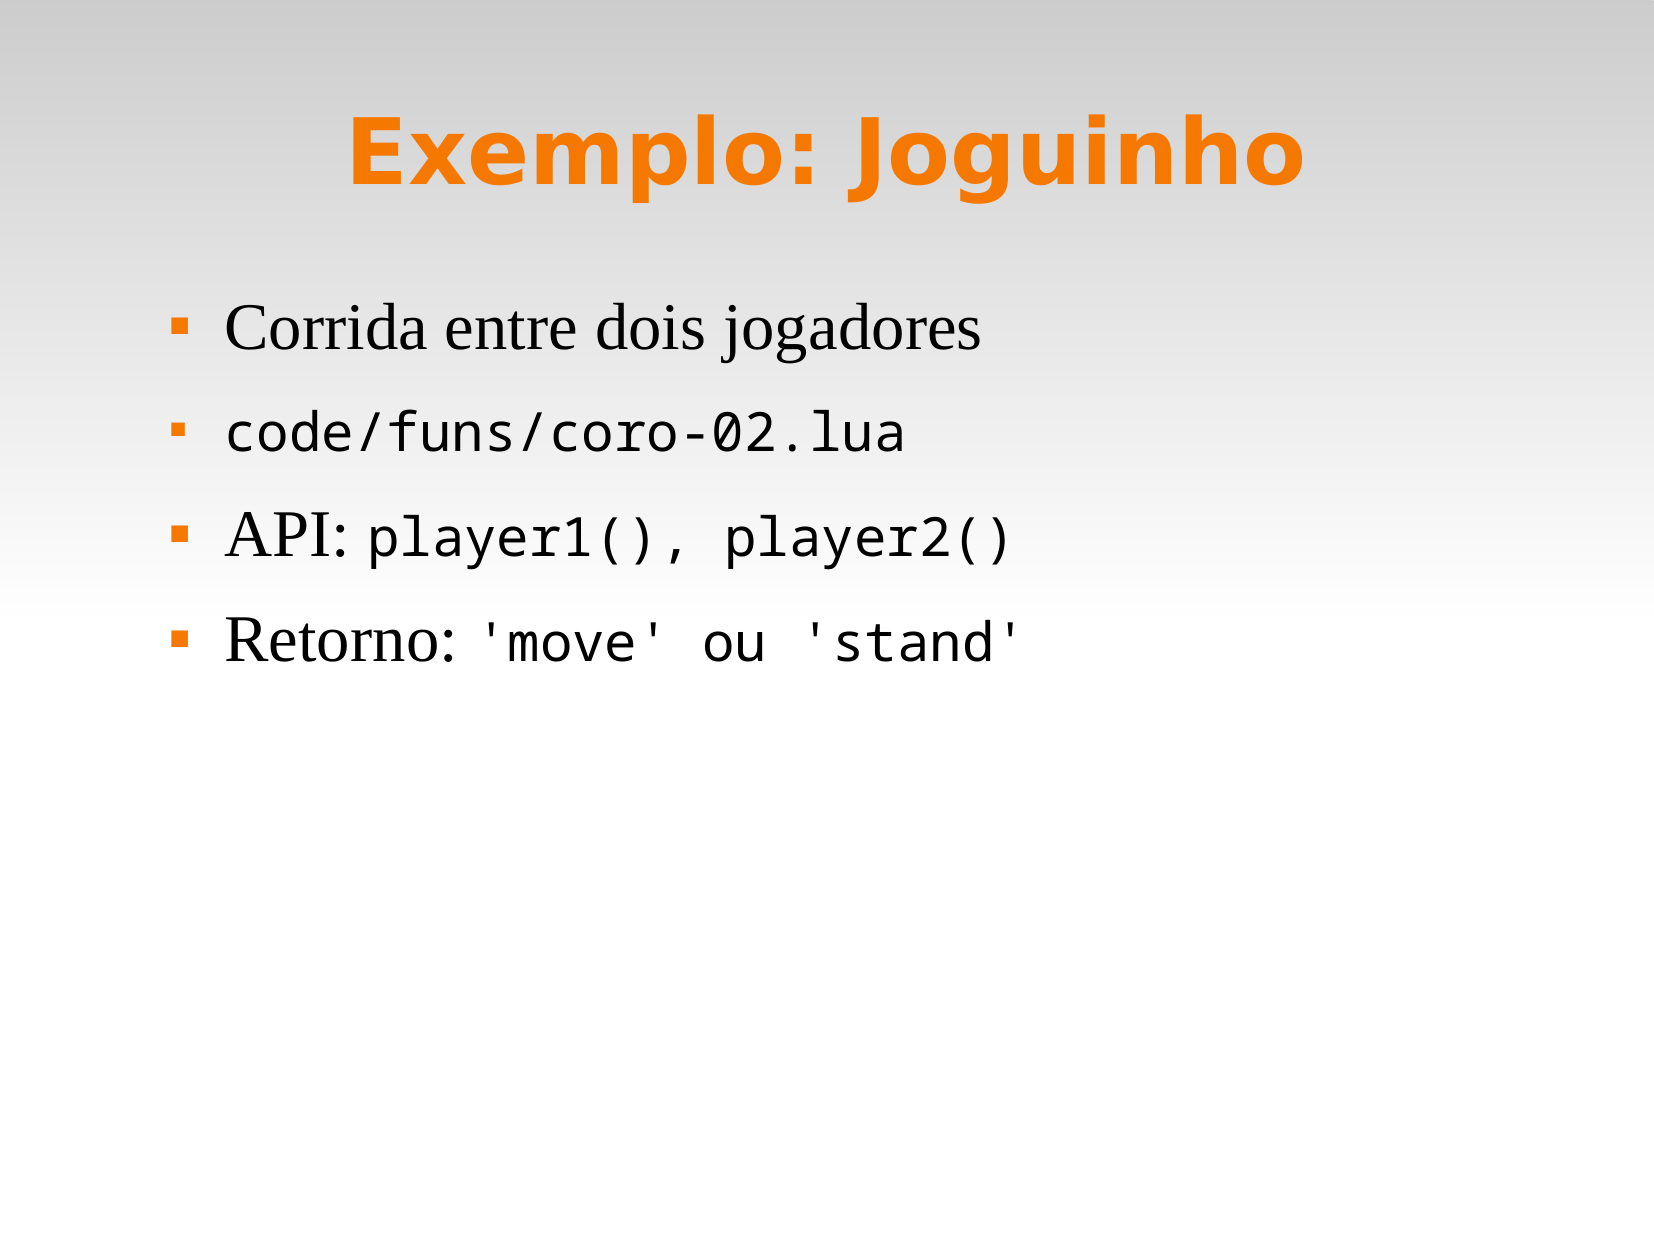

# Exemplo: Joguinho
Corrida entre dois jogadores
code/funs/coro-02.lua
API: player1(), player2()
Retorno: 'move' ou 'stand'